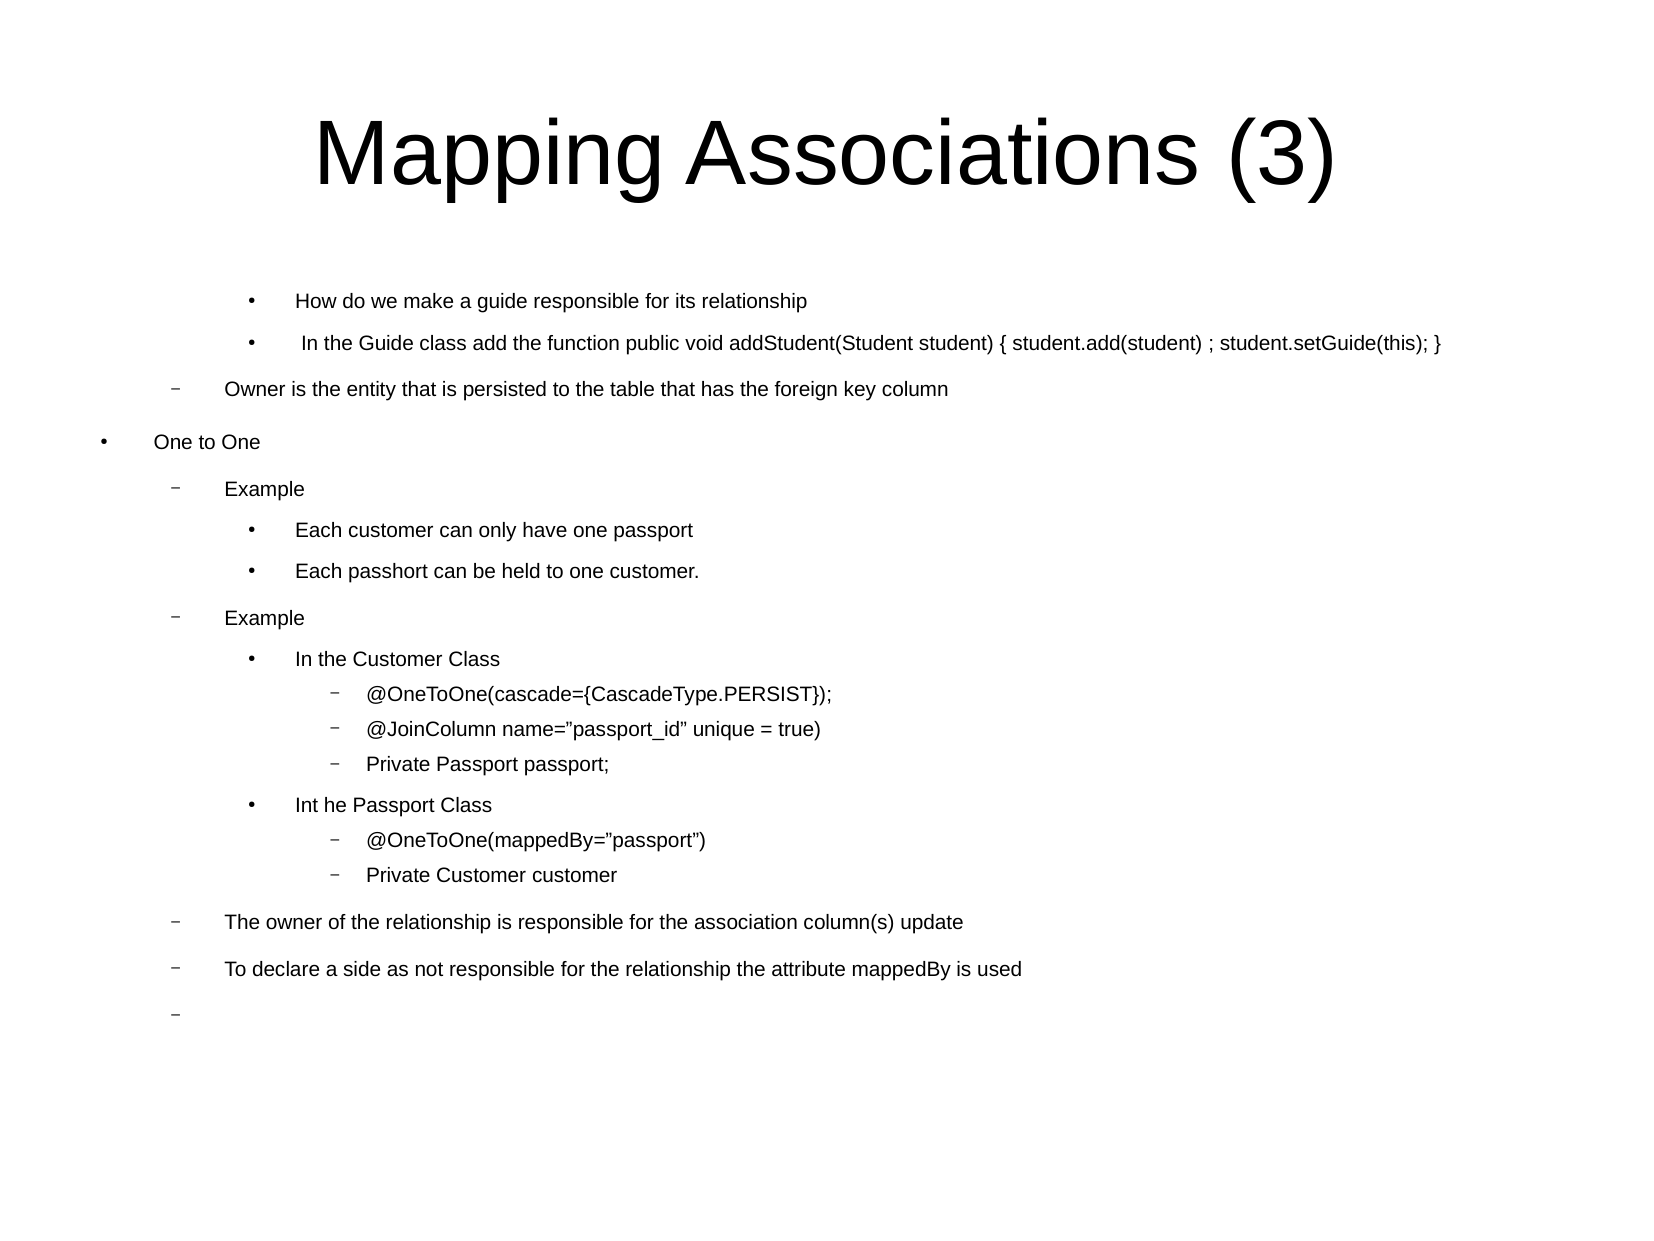

# Mapping Associations (3)
How do we make a guide responsible for its relationship
 In the Guide class add the function public void addStudent(Student student) { student.add(student) ; student.setGuide(this); }
Owner is the entity that is persisted to the table that has the foreign key column
One to One
Example
Each customer can only have one passport
Each passhort can be held to one customer.
Example
In the Customer Class
@OneToOne(cascade={CascadeType.PERSIST});
@JoinColumn name=”passport_id” unique = true)
Private Passport passport;
Int he Passport Class
@OneToOne(mappedBy=”passport”)
Private Customer customer
The owner of the relationship is responsible for the association column(s) update
To declare a side as not responsible for the relationship the attribute mappedBy is used